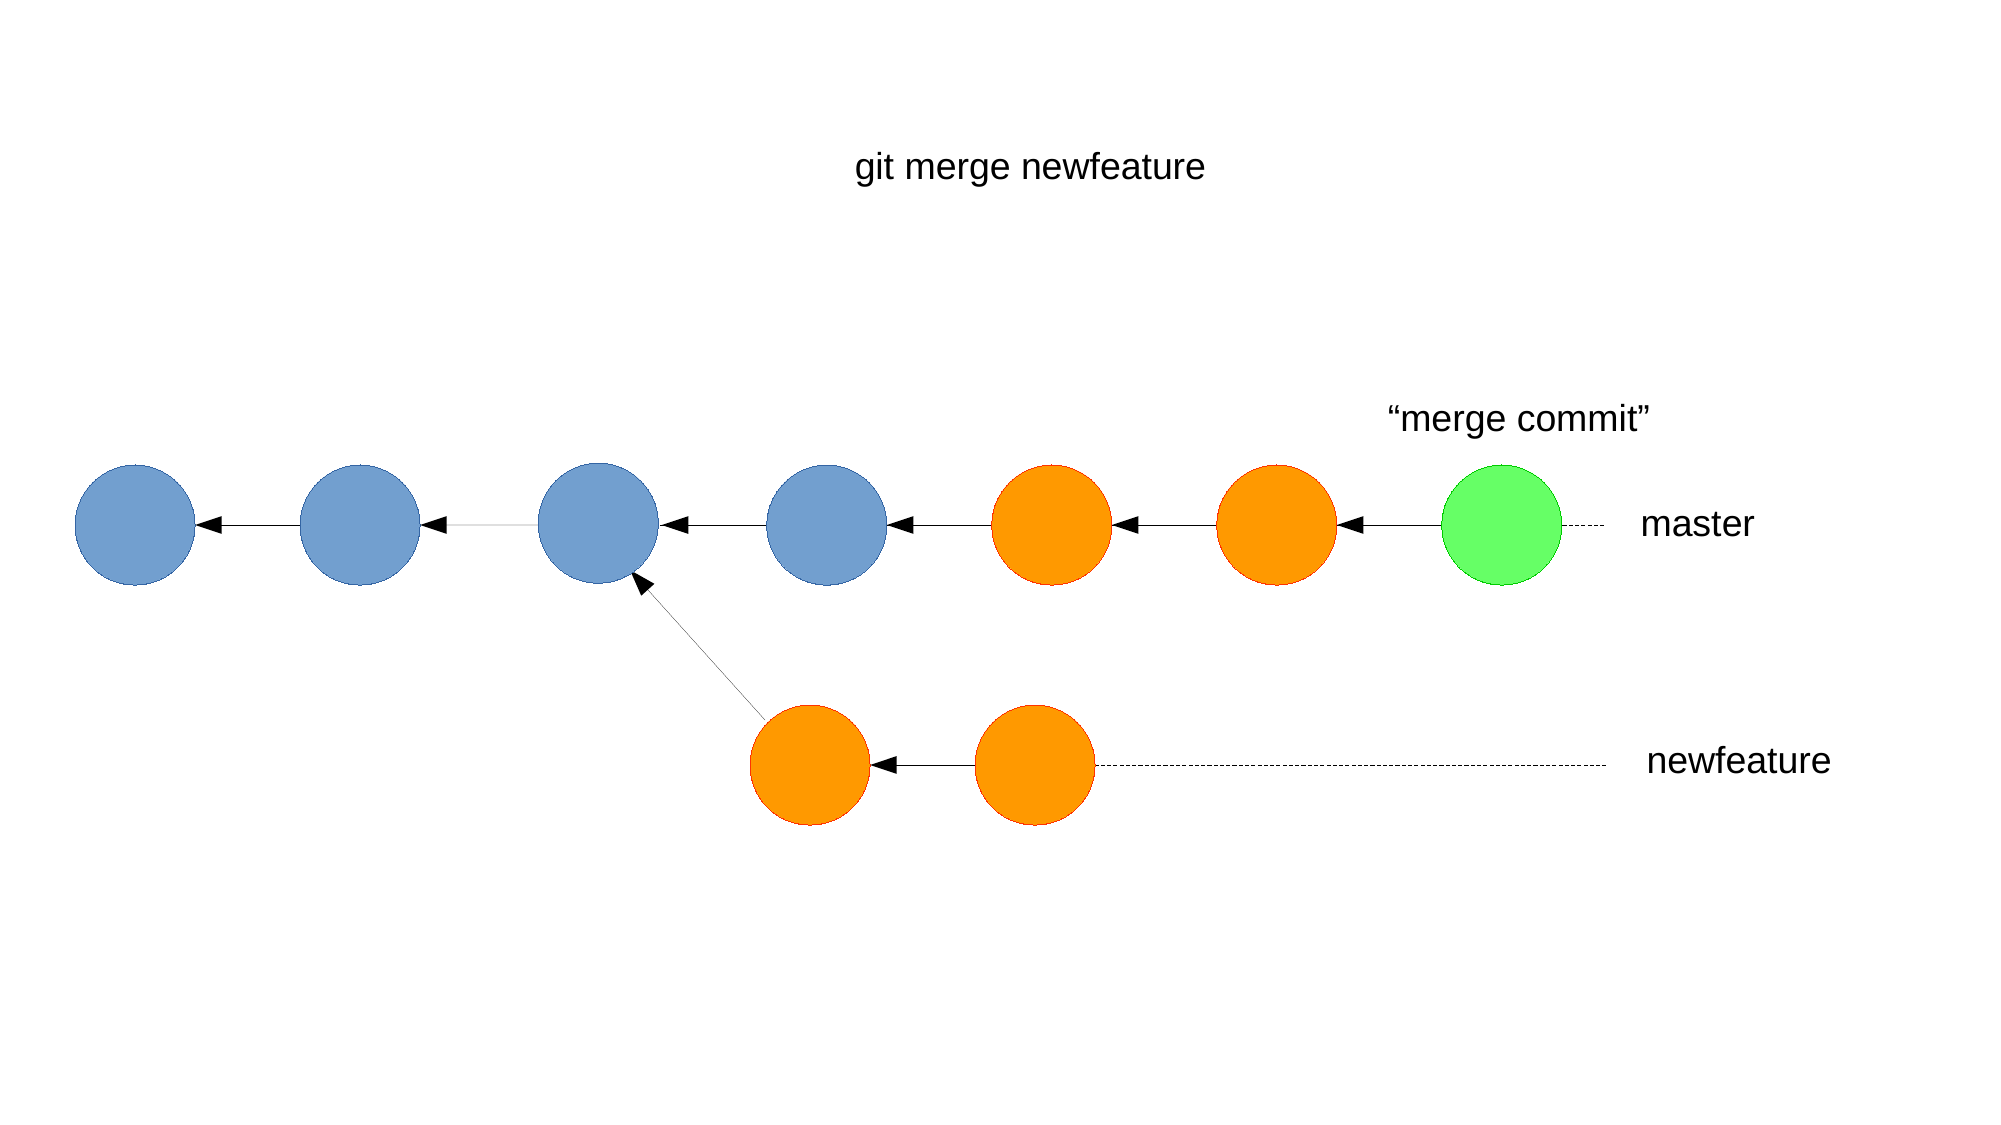

git merge newfeature
“merge commit”
master
newfeature